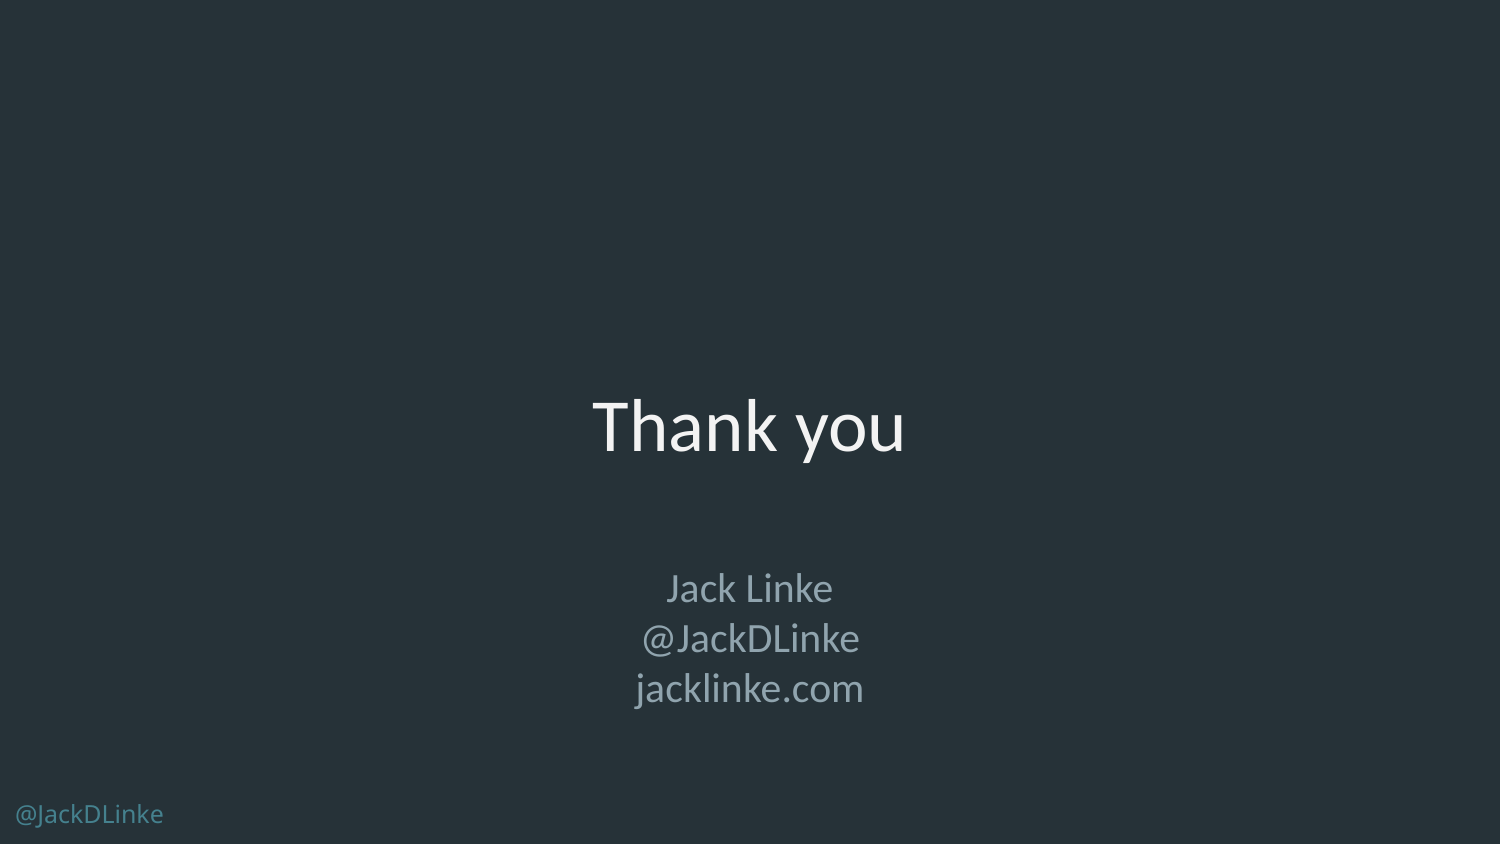

# Thank you
Jack Linke
@JackDLinke
jacklinke.com